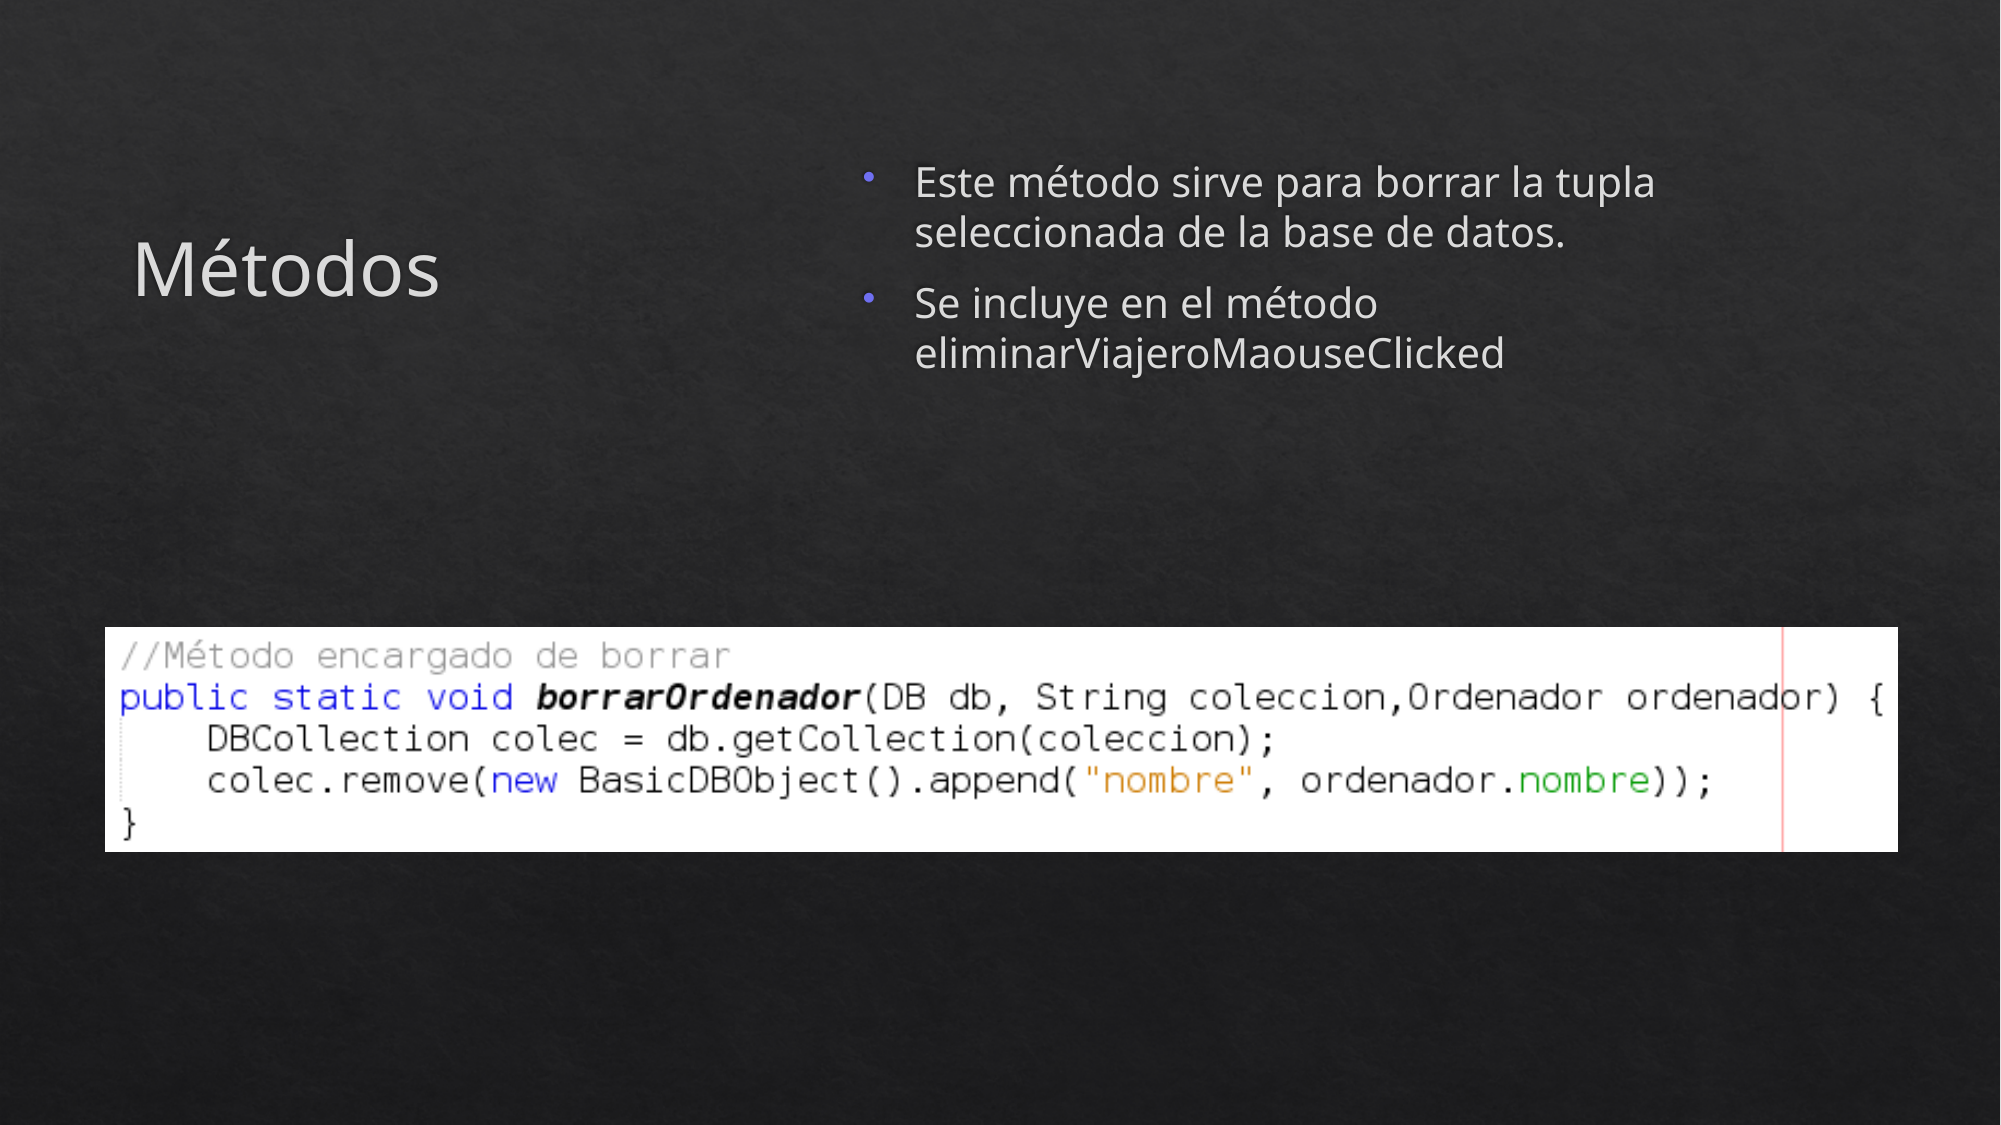

# Métodos
Este método sirve para borrar la tupla seleccionada de la base de datos.
Se incluye en el método eliminarViajeroMaouseClicked